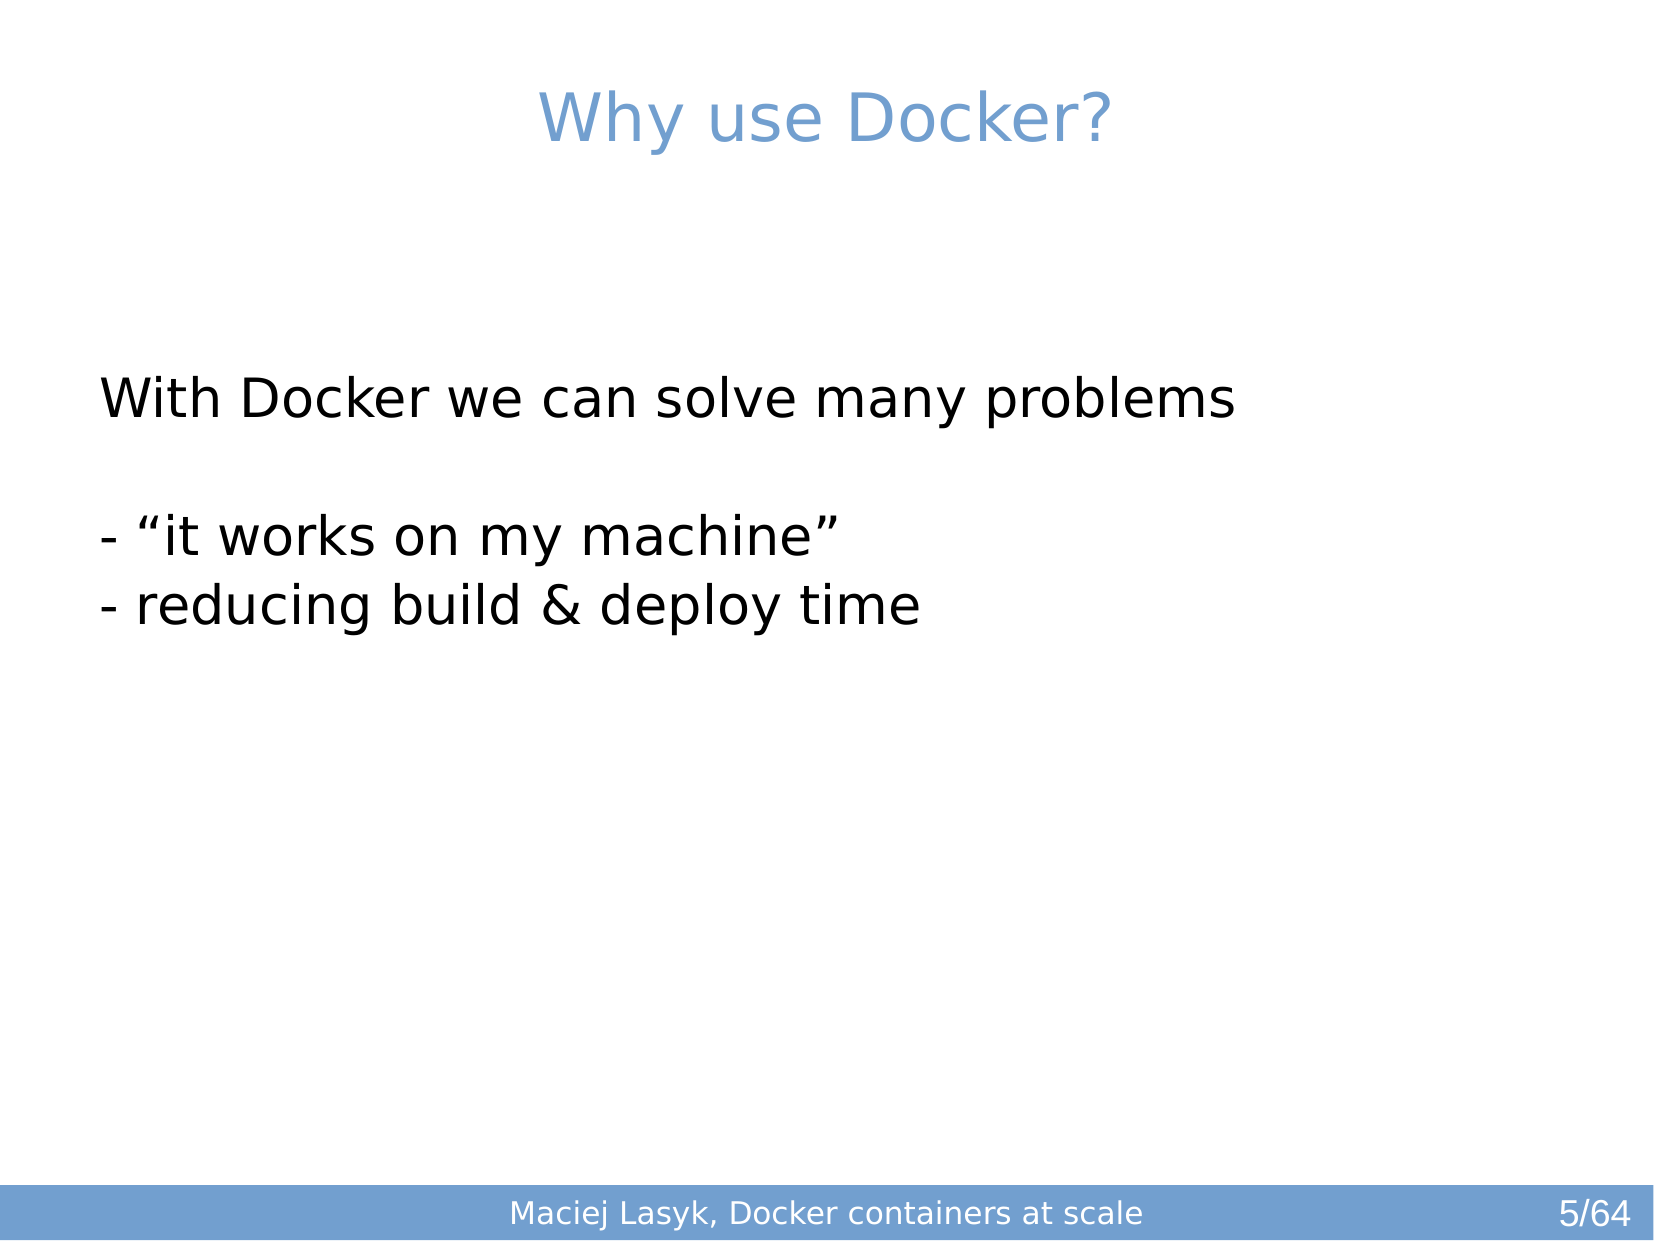

Why use Docker?
With Docker we can solve many problems
- “it works on my machine”
- reducing build & deploy time
 5/64
Maciej Lasyk, Docker containers at scale